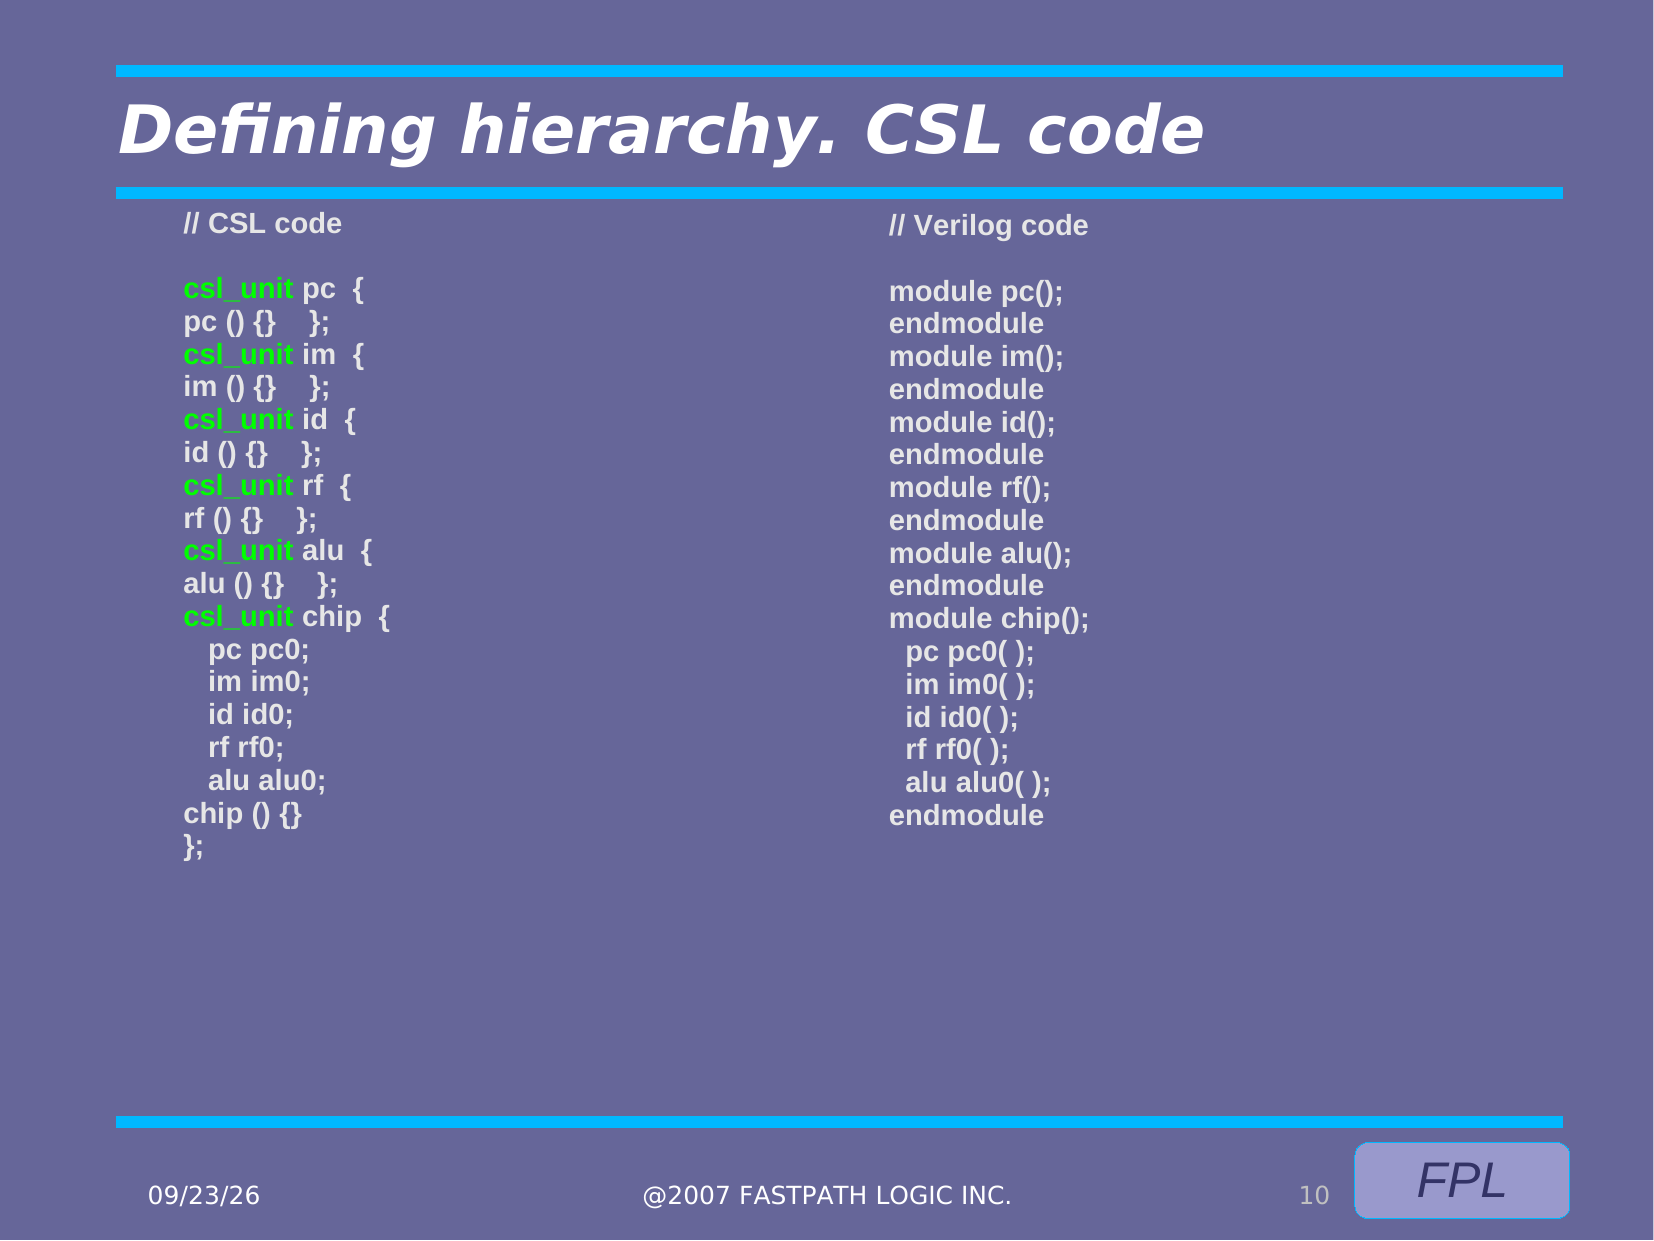

# Defining hierarchy. CSL code
// CSL code
csl_unit pc {
pc () {} };
csl_unit im {
im () {} };
csl_unit id {
id () {} };
csl_unit rf {
rf () {} };
csl_unit alu {
alu () {} };
csl_unit chip {
 pc pc0;
 im im0;
 id id0;
 rf rf0;
 alu alu0;
chip () {}
};
// Verilog code
module pc();
endmodule
module im();
endmodule
module id();
endmodule
module rf();
endmodule
module alu();
endmodule
module chip();
 pc pc0( );
 im im0( );
 id id0( );
 rf rf0( );
 alu alu0( );
endmodule
@2007 FASTPATH LOGIC INC.
10